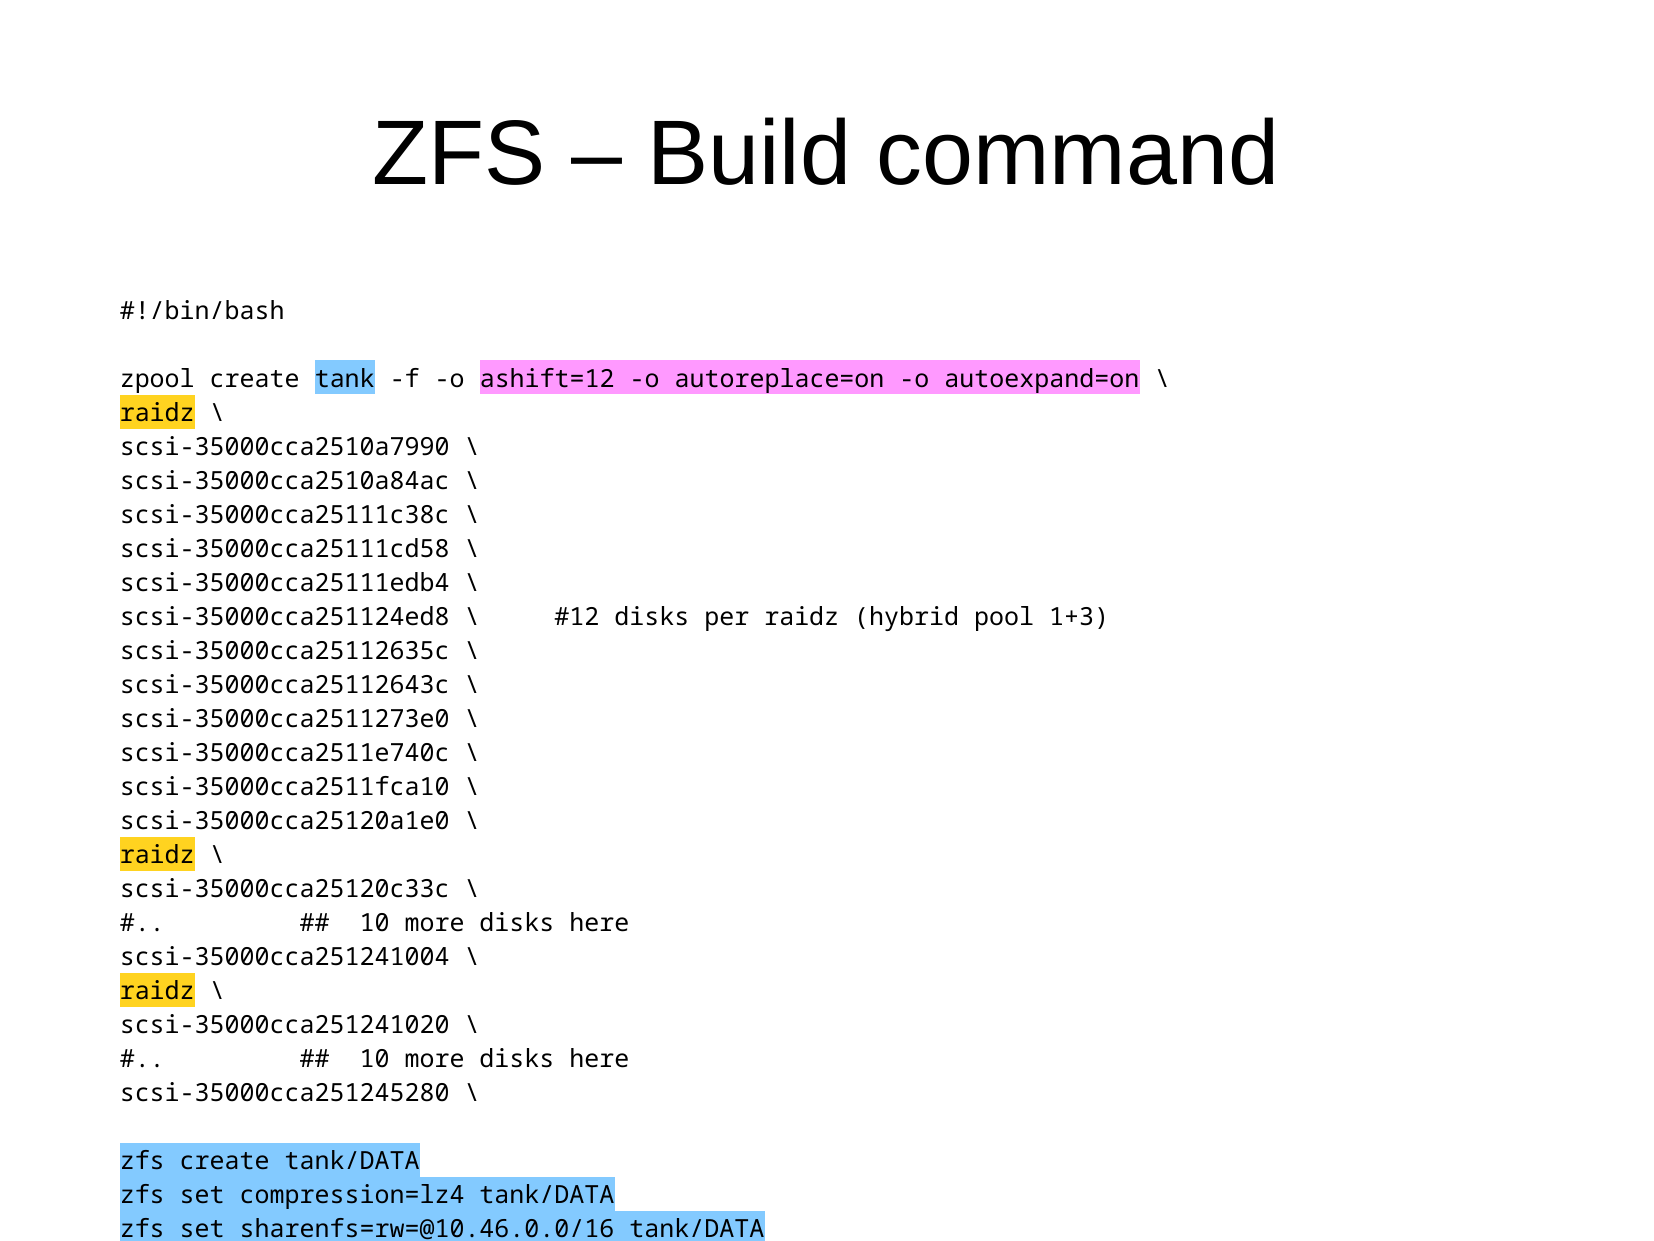

# ZFS – Build command
#!/bin/bash
zpool create tank -f -o ashift=12 -o autoreplace=on -o autoexpand=on \
raidz \
scsi-35000cca2510a7990 \
scsi-35000cca2510a84ac \
scsi-35000cca25111c38c \
scsi-35000cca25111cd58 \
scsi-35000cca25111edb4 \
scsi-35000cca251124ed8 \ #12 disks per raidz (hybrid pool 1+3)
scsi-35000cca25112635c \
scsi-35000cca25112643c \
scsi-35000cca2511273e0 \
scsi-35000cca2511e740c \
scsi-35000cca2511fca10 \
scsi-35000cca25120a1e0 \
raidz \
scsi-35000cca25120c33c \
#.. ## 10 more disks here
scsi-35000cca251241004 \
raidz \
scsi-35000cca251241020 \
#.. ## 10 more disks here
scsi-35000cca251245280 \
zfs create tank/DATA
zfs set compression=lz4 tank/DATA
zfs set sharenfs=rw=@10.46.0.0/16 tank/DATA